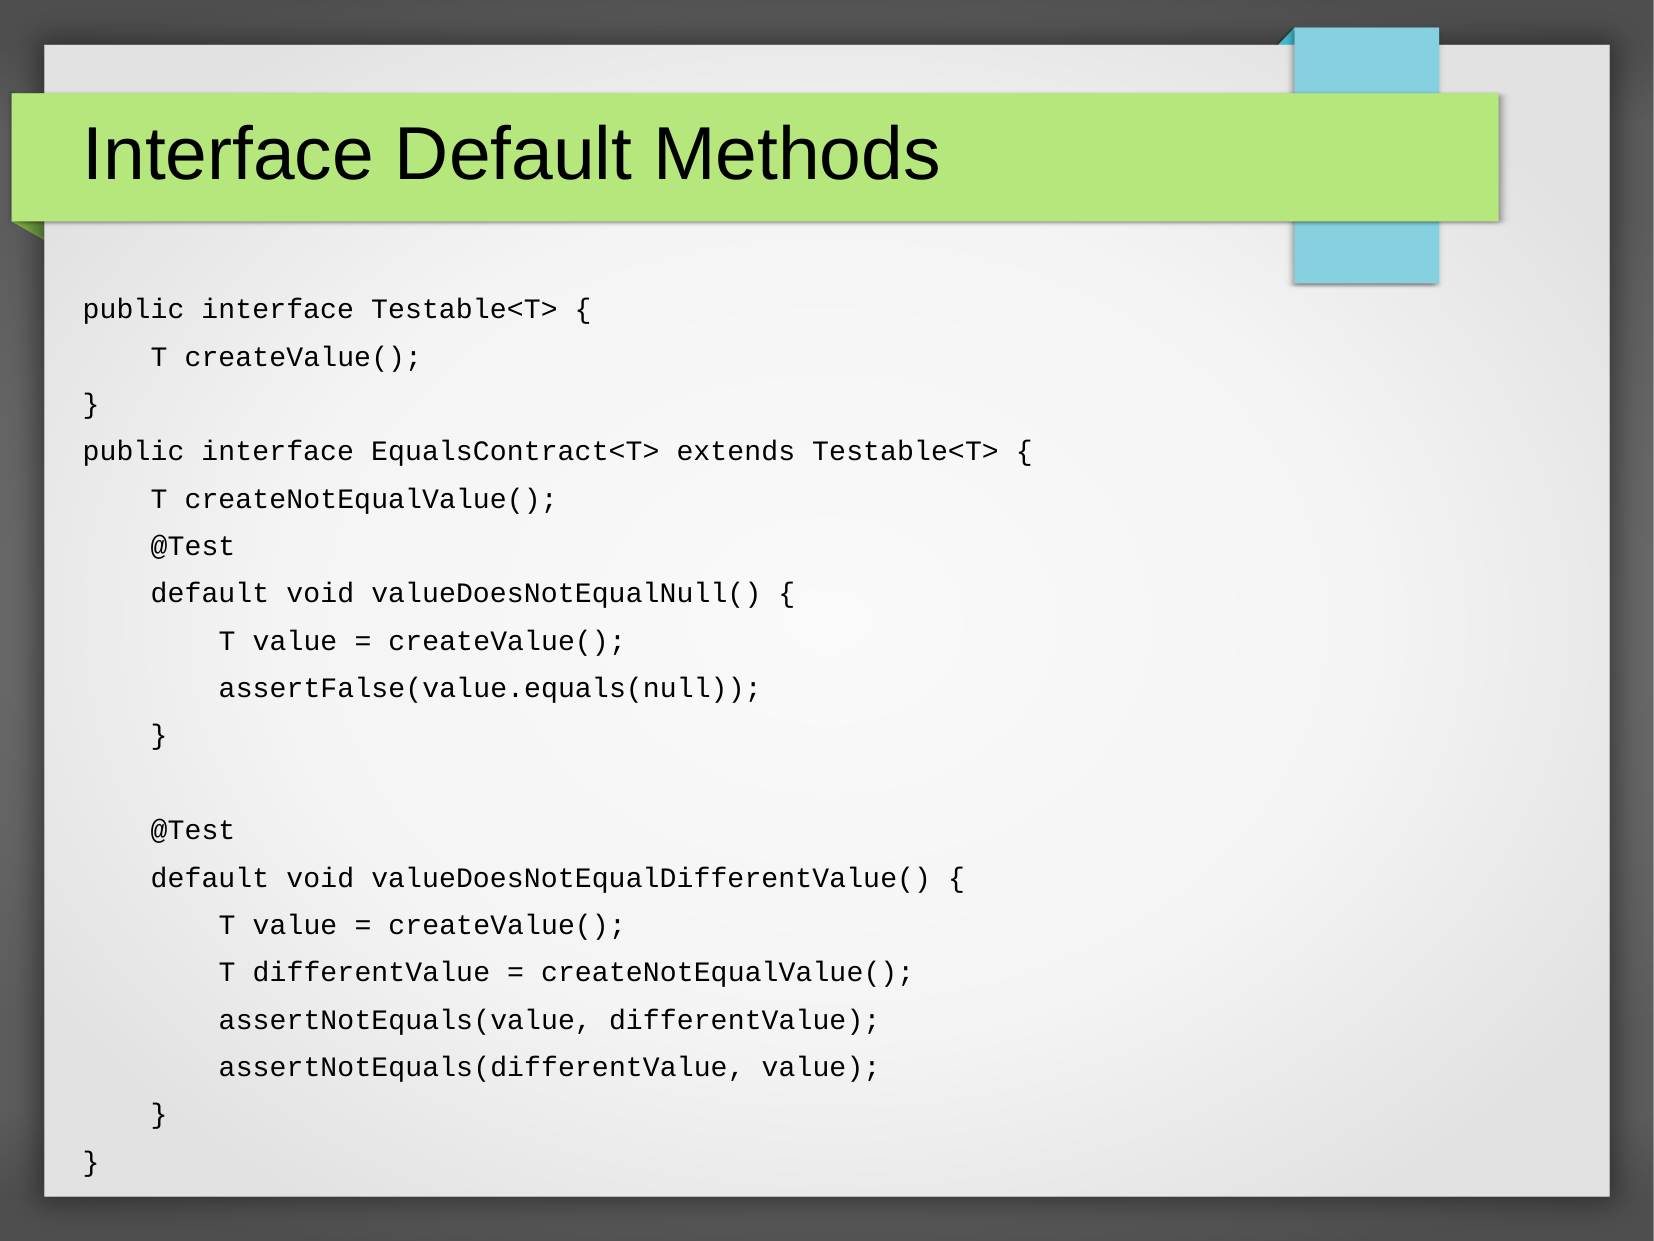

# Interface Default Methods
public interface Testable<T> {
 T createValue();
}
public interface EqualsContract<T> extends Testable<T> {
 T createNotEqualValue();
 @Test
 default void valueDoesNotEqualNull() {
 T value = createValue();
 assertFalse(value.equals(null));
 }
 @Test
 default void valueDoesNotEqualDifferentValue() {
 T value = createValue();
 T differentValue = createNotEqualValue();
 assertNotEquals(value, differentValue);
 assertNotEquals(differentValue, value);
 }
}